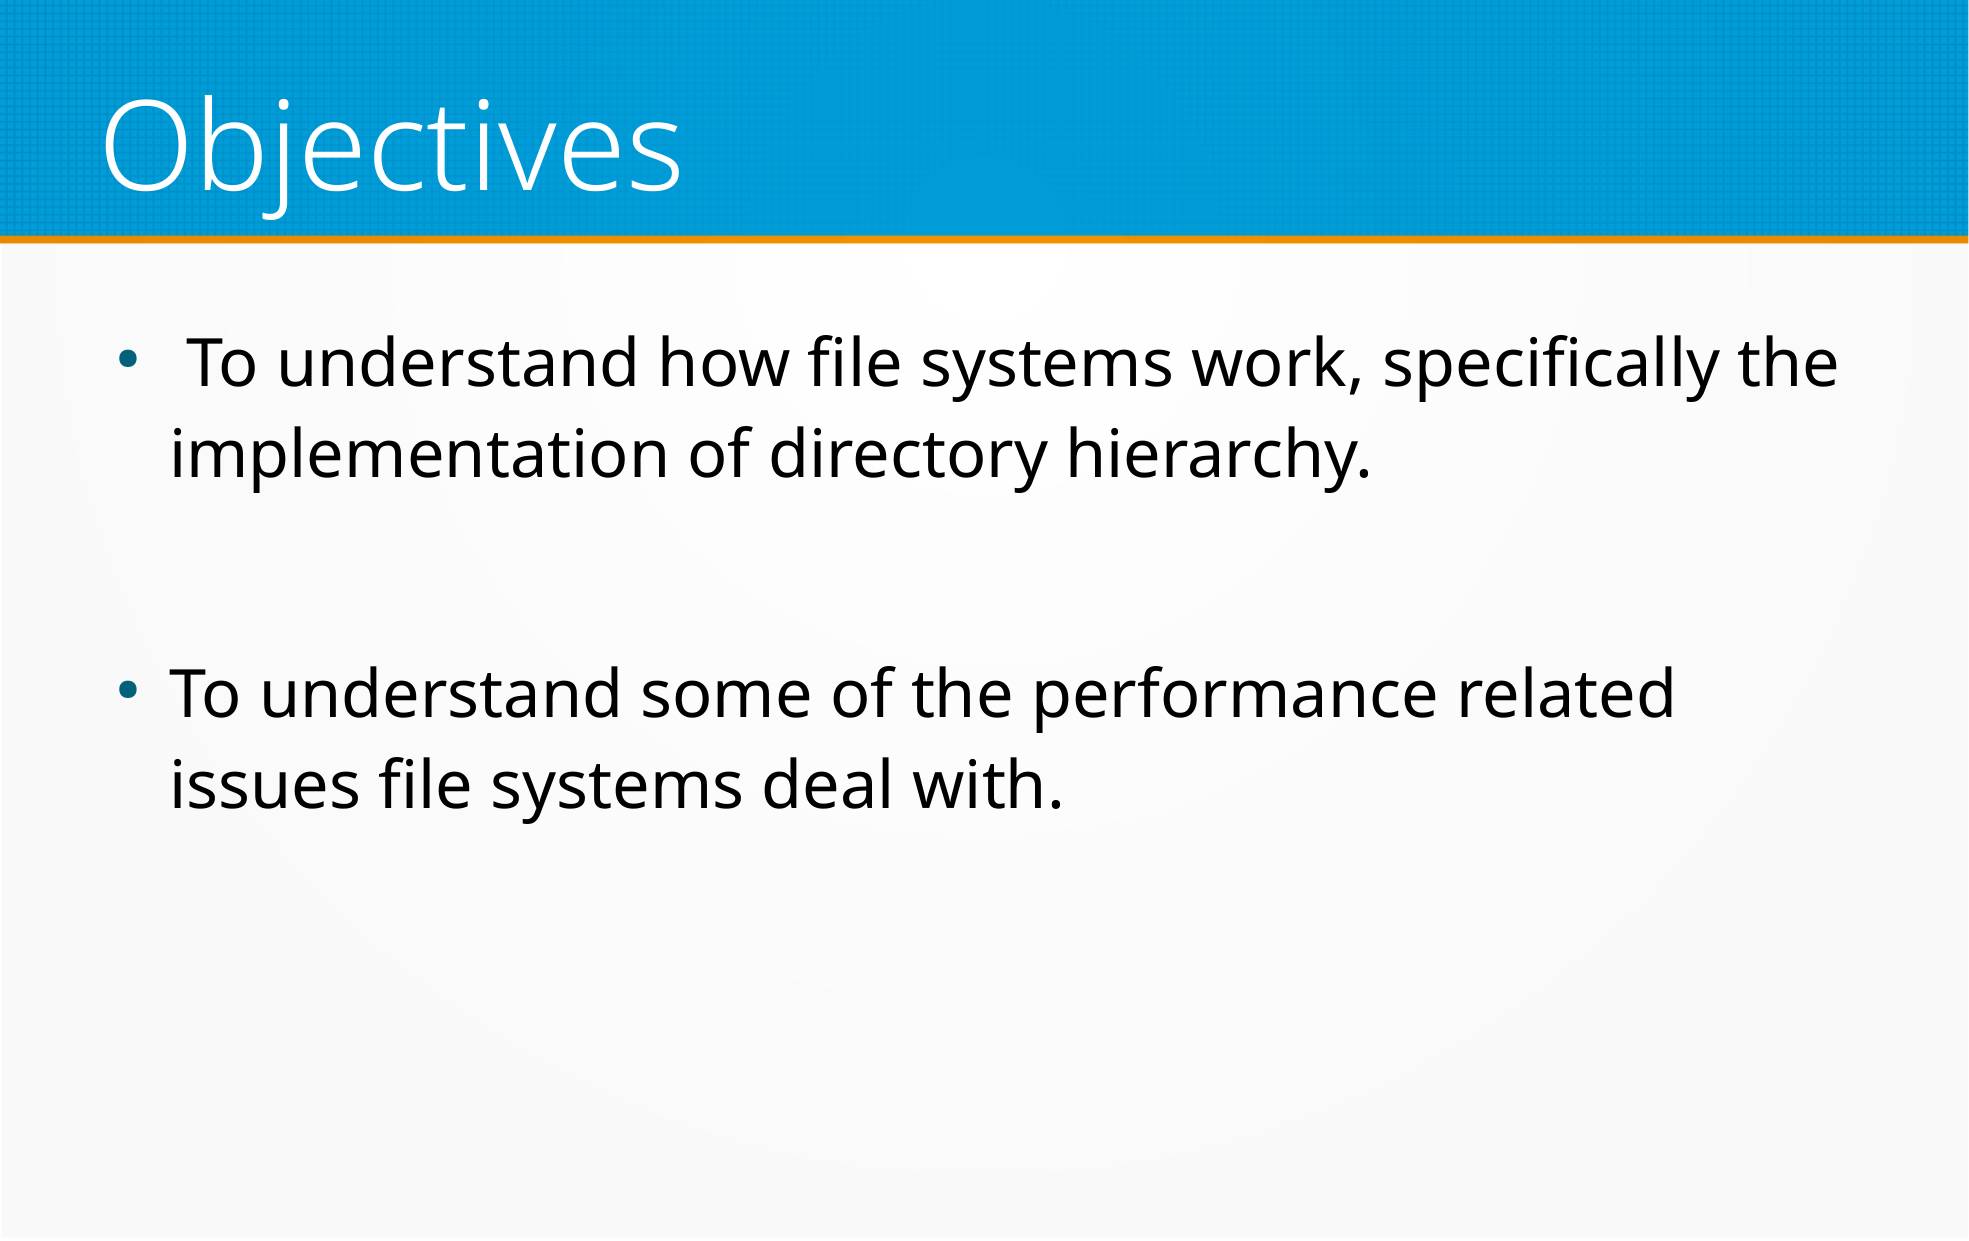

# Objectives
 To understand how file systems work, specifically the implementation of directory hierarchy.
To understand some of the performance related issues file systems deal with.